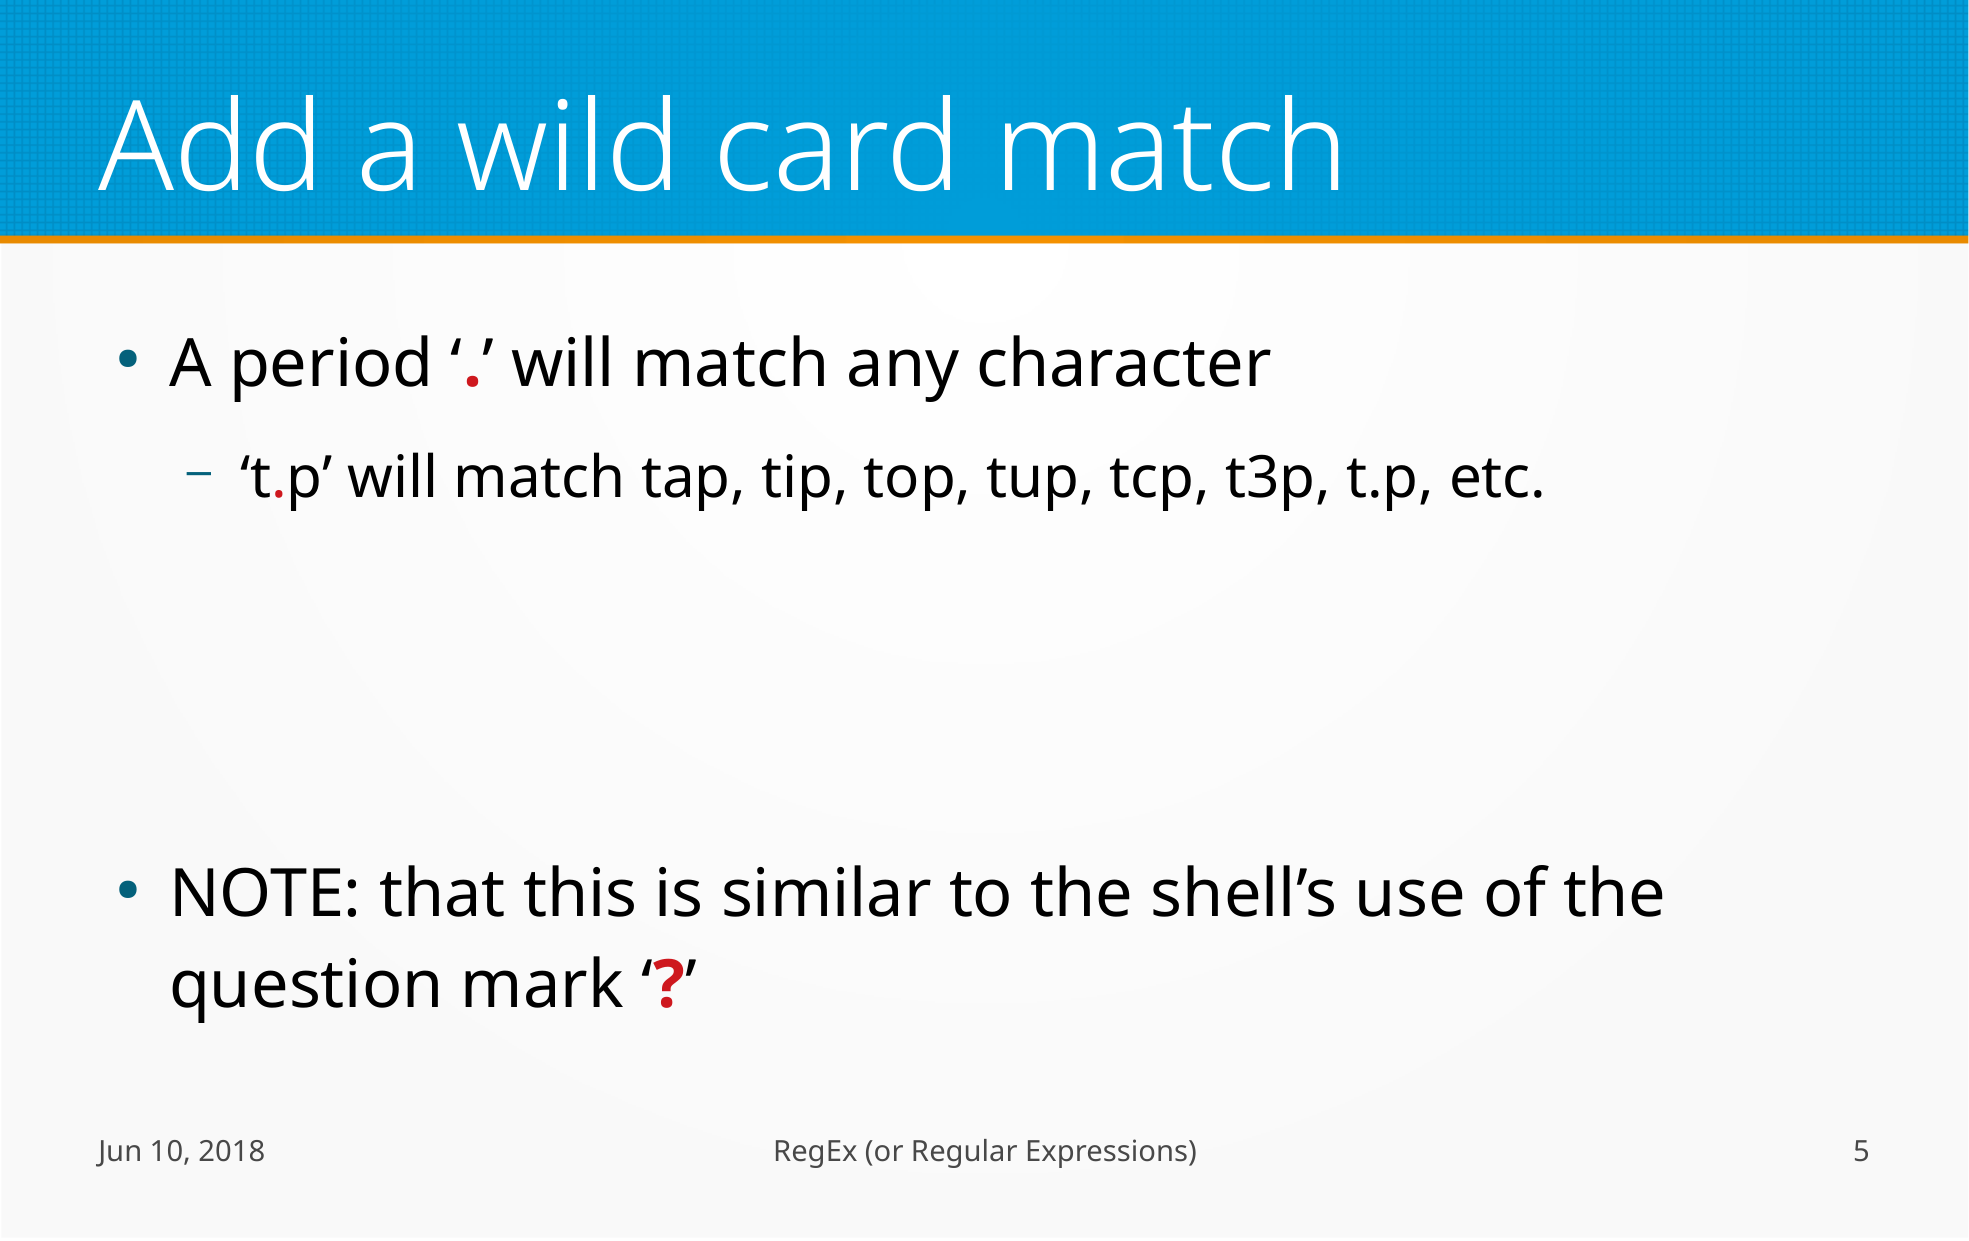

# Add a wild card match
A period ‘.’ will match any character
‘t.p’ will match tap, tip, top, tup, tcp, t3p, t.p, etc.
NOTE: that this is similar to the shell’s use of the question mark ‘?’
Jun 10, 2018
RegEx (or Regular Expressions)
5